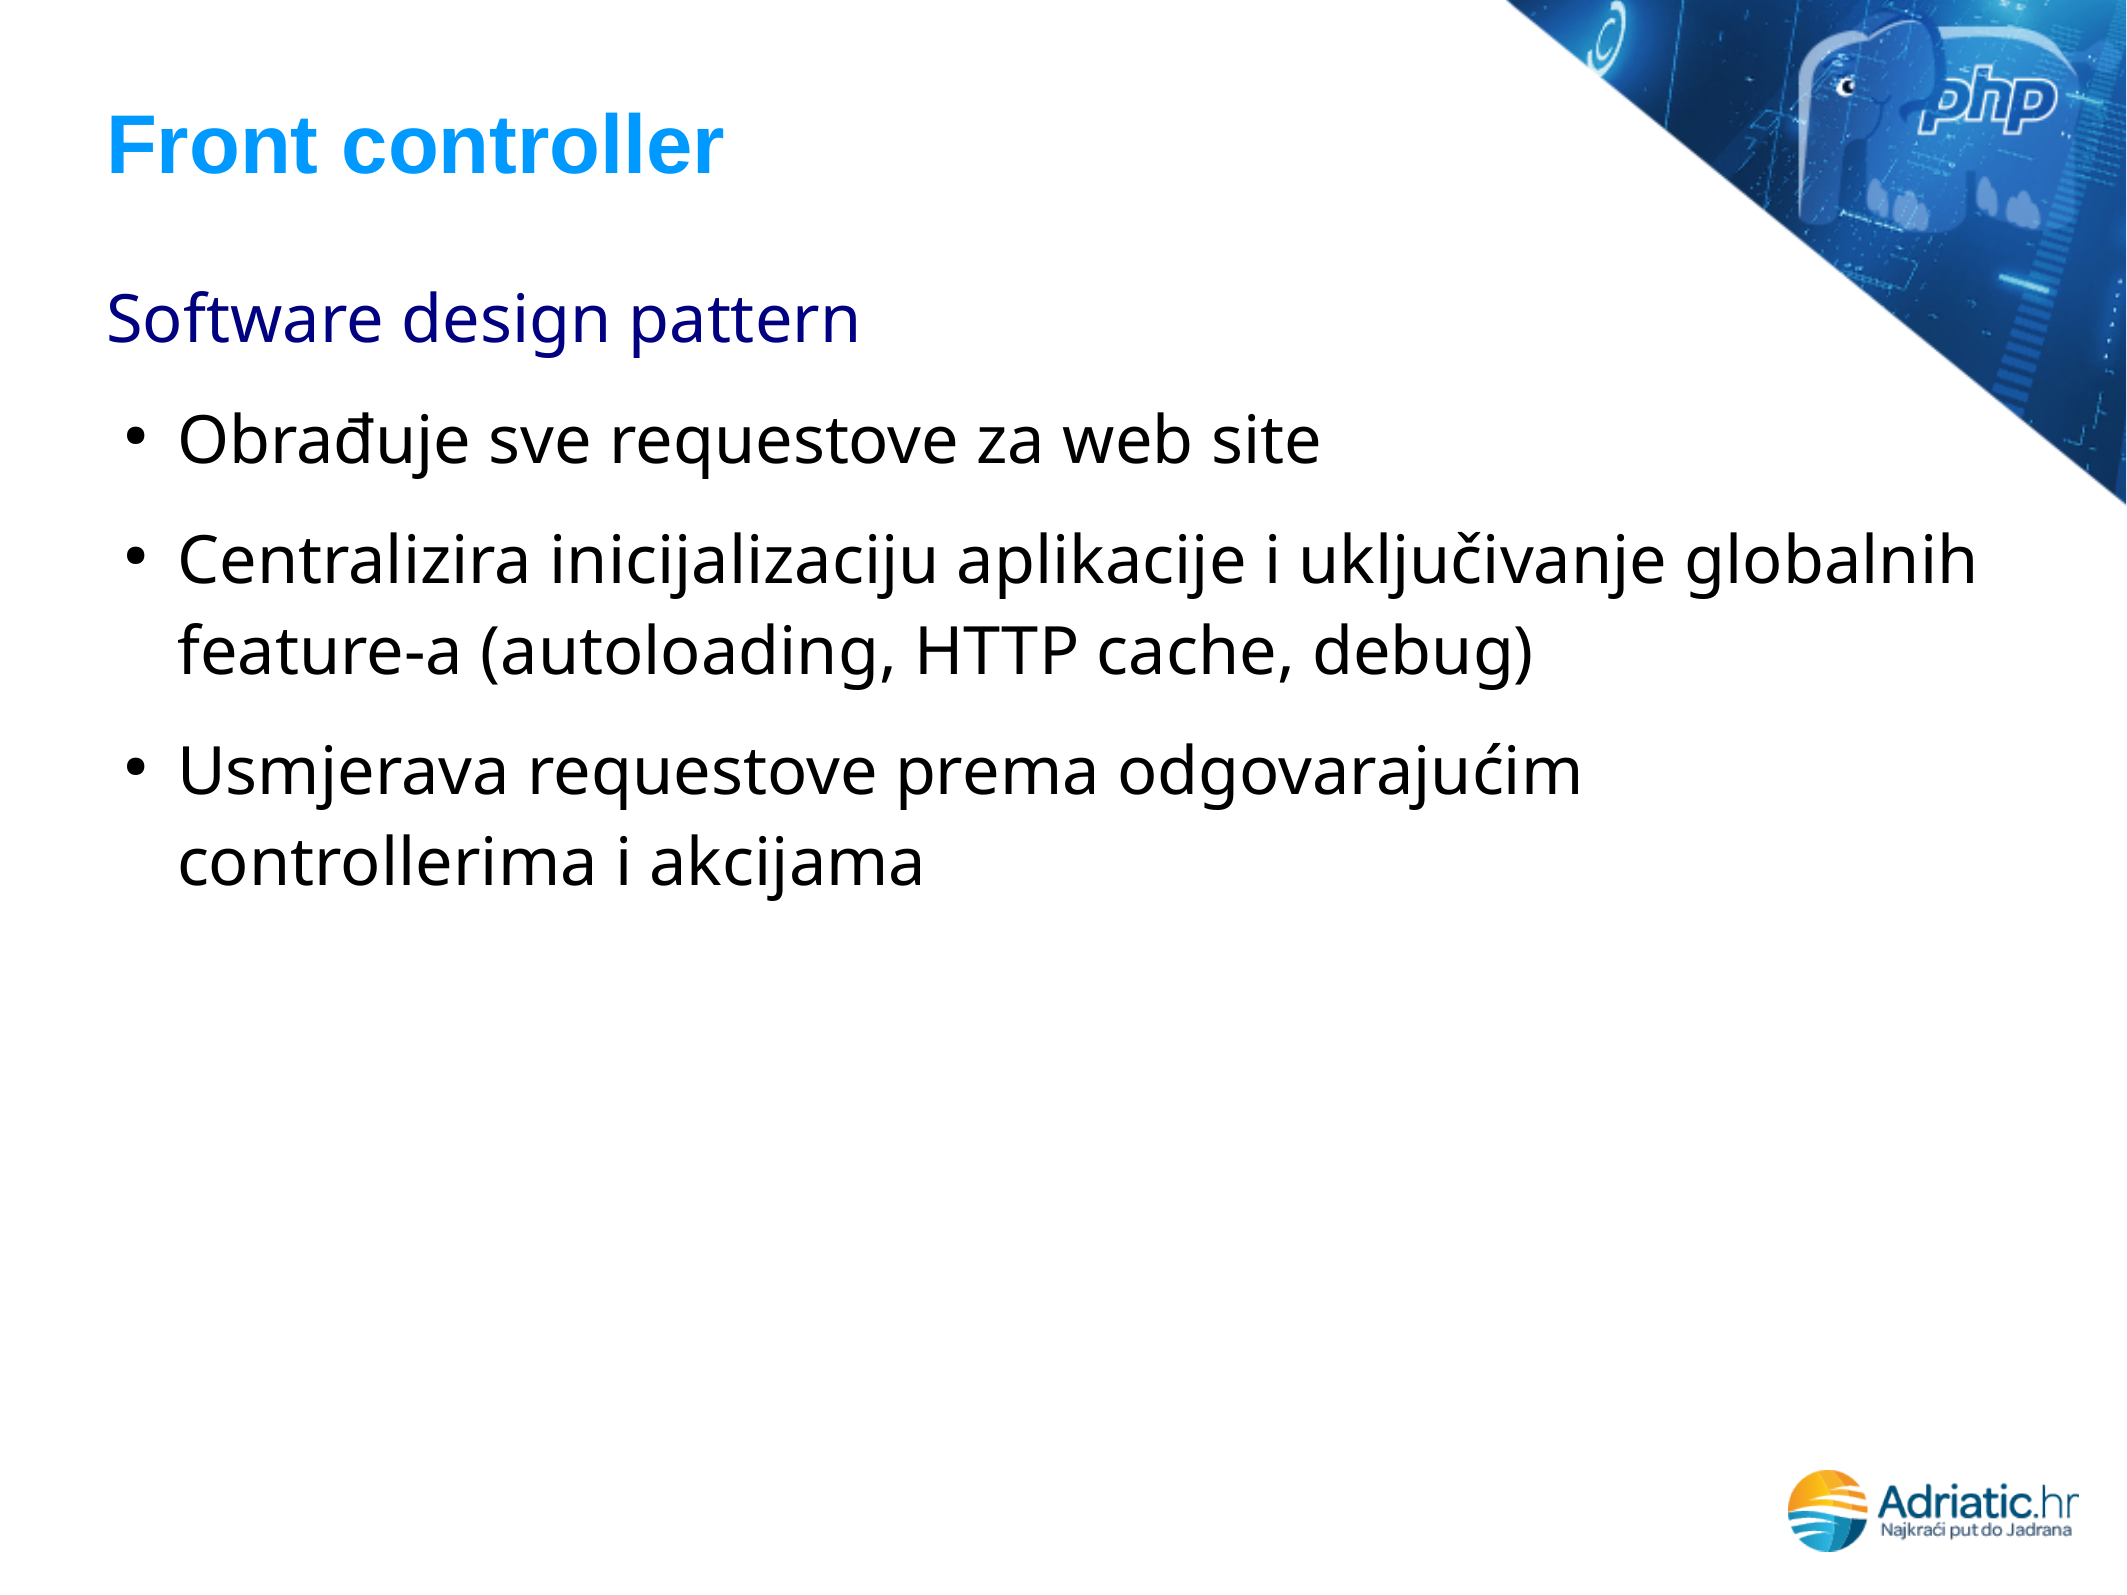

# Front controller
Software design pattern
Obrađuje sve requestove za web site
Centralizira inicijalizaciju aplikacije i uključivanje globalnih feature-a (autoloading, HTTP cache, debug)
Usmjerava requestove prema odgovarajućim controllerima i akcijama